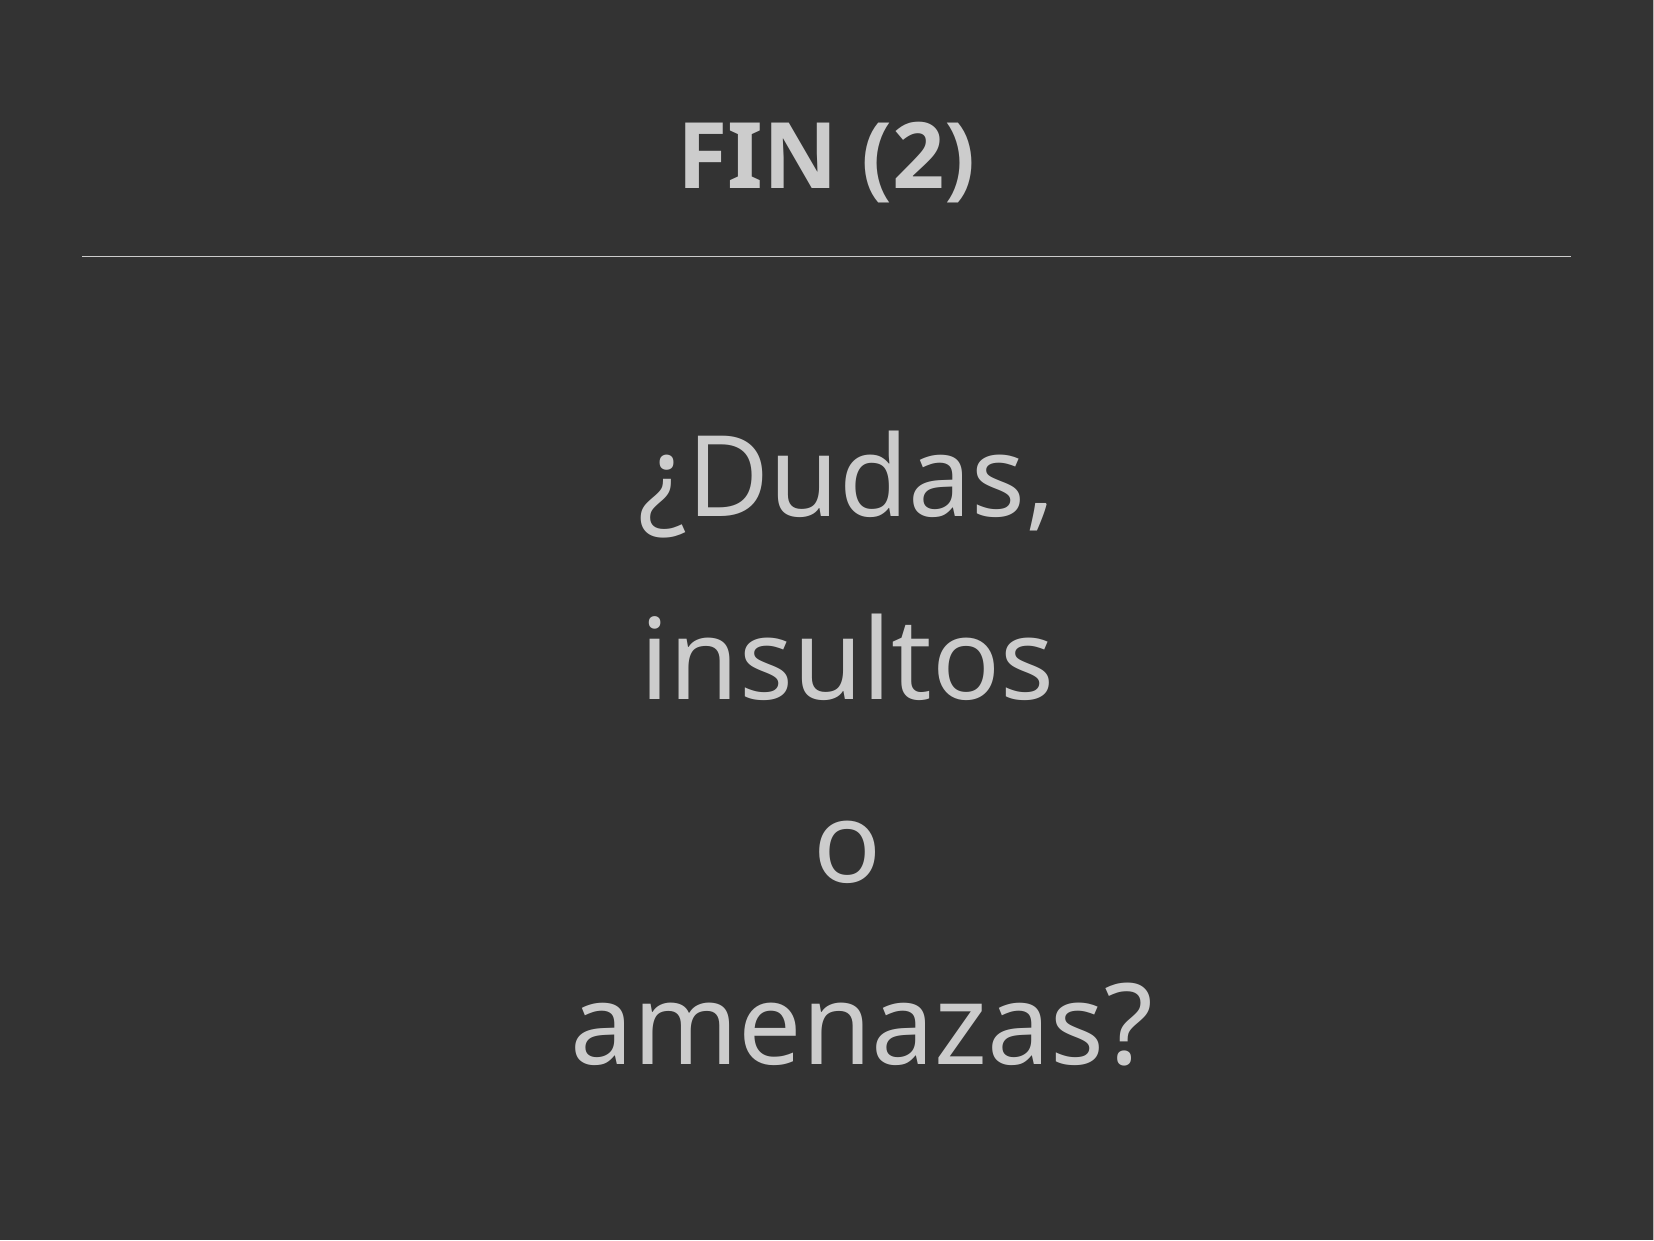

# FIN (2)
¿Dudas,
insultos
o
amenazas?